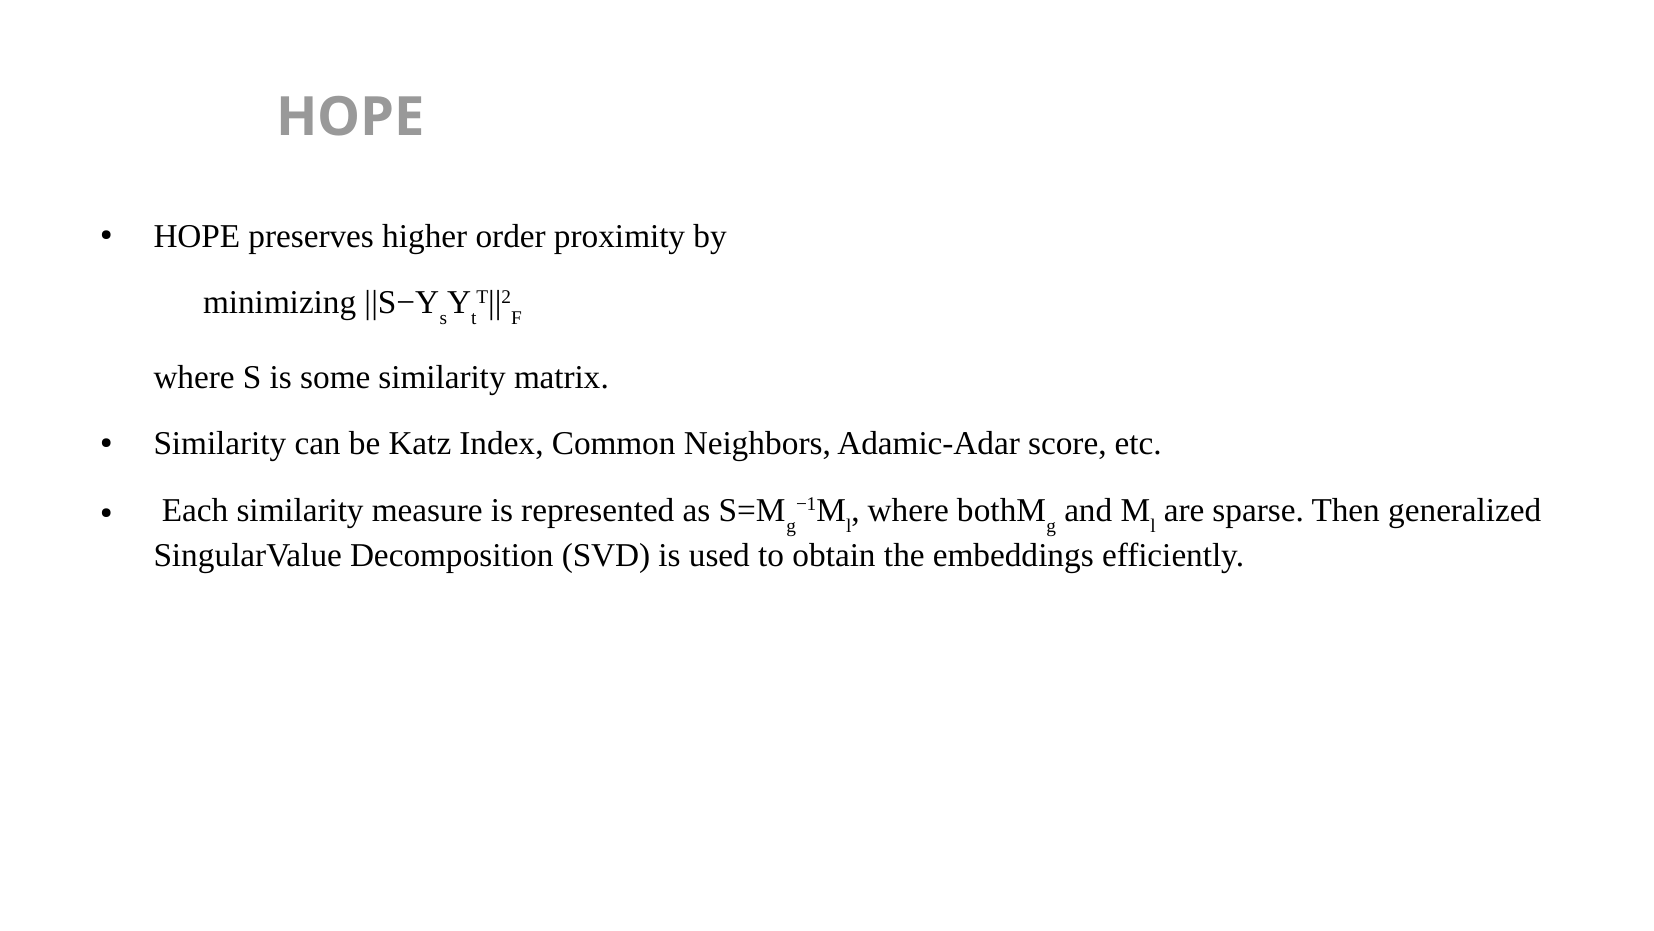

# HOPE
HOPE preserves higher order proximity by
 minimizing ||S−YsYtT||2F
where S is some similarity matrix.
Similarity can be Katz Index, Common Neighbors, Adamic-Adar score, etc.
 Each similarity measure is represented as S=Mg−1Ml, where bothMg and Ml are sparse. Then generalized SingularValue Decomposition (SVD) is used to obtain the embeddings efficiently.